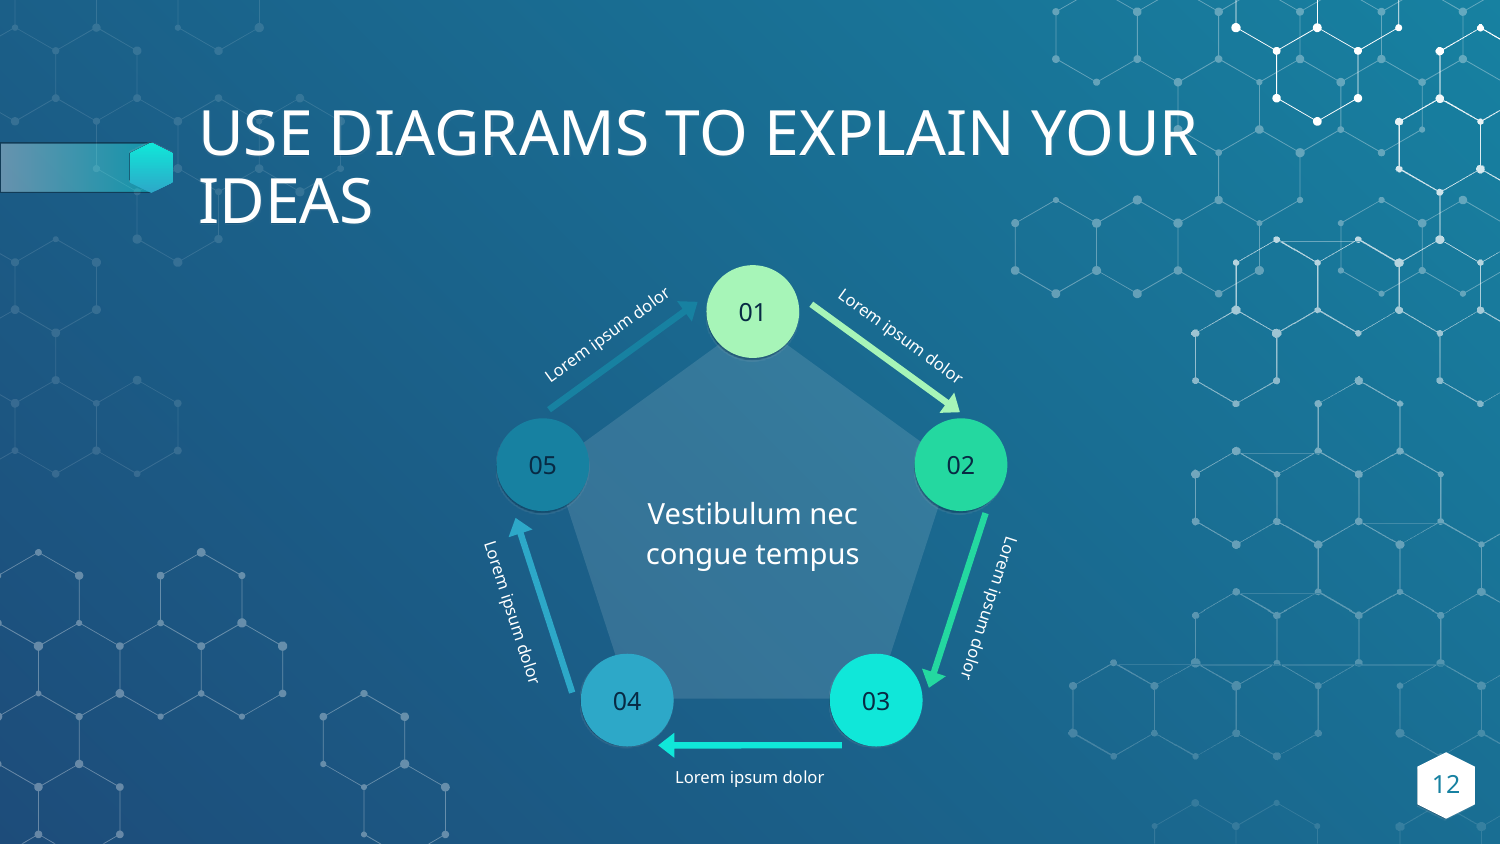

# USE DIAGRAMS TO EXPLAIN YOUR IDEAS
Lorem ipsum dolor
05
01
Lorem ipsum dolor
02
Lorem ipsum dolor
Vestibulum nec congue tempus
Lorem ipsum dolor
04
03
Lorem ipsum dolor